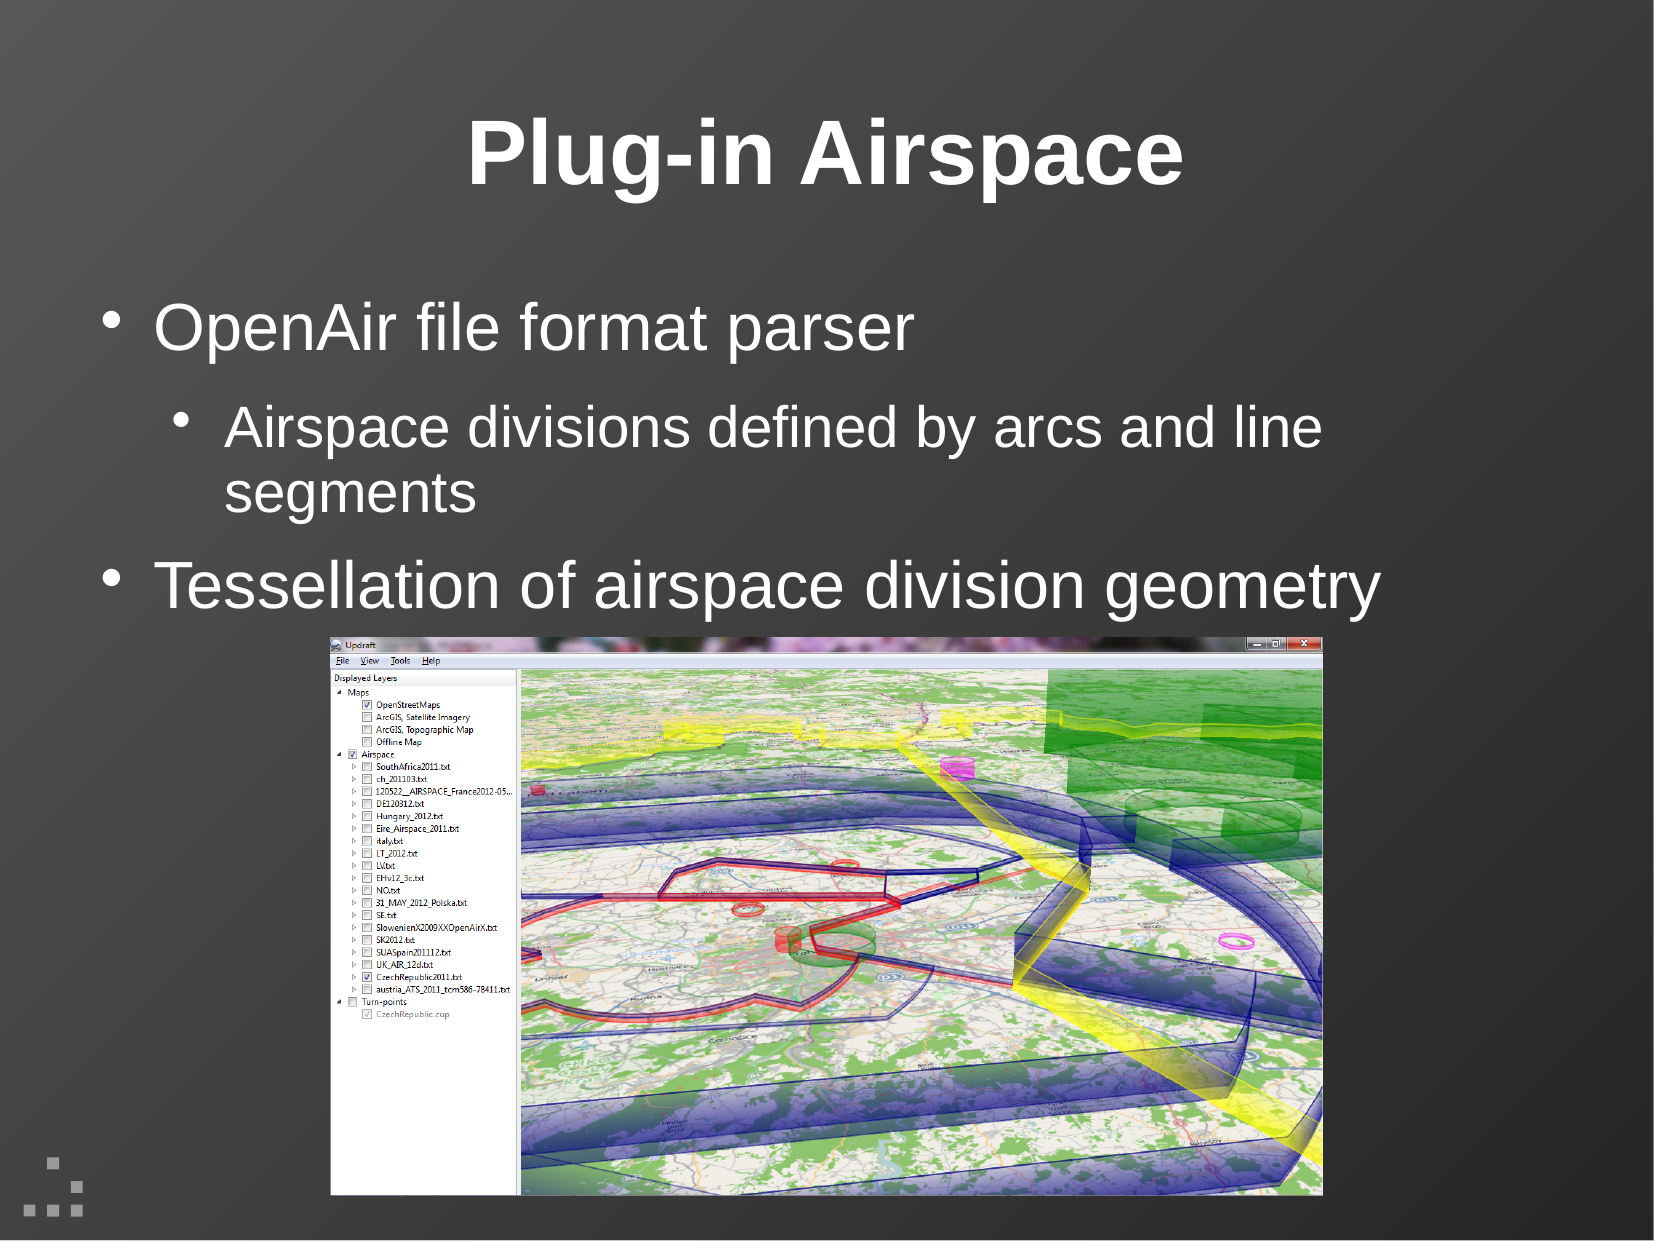

# Plug-in Airspace
OpenAir file format parser
Airspace divisions defined by arcs and line segments
Tessellation of airspace division geometry